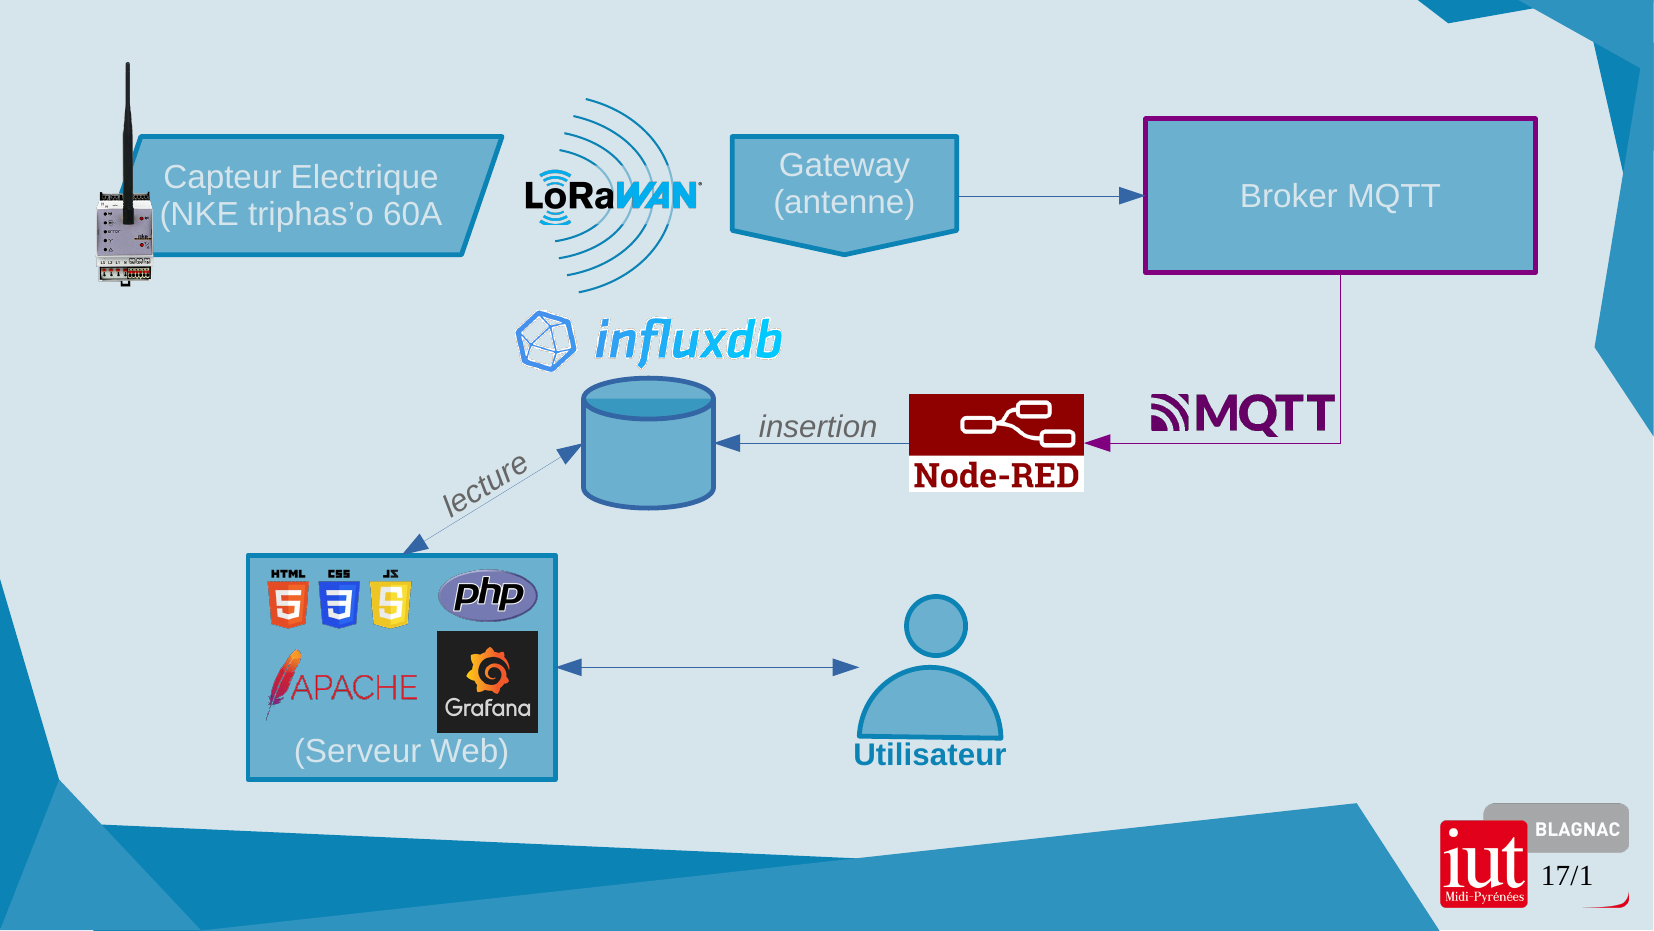

Broker MQTT
Capteur Electrique
(NKE triphas’o 60A
Gateway
(antenne)
insertion
lecture
(Serveur Web)
Utilisateur
17